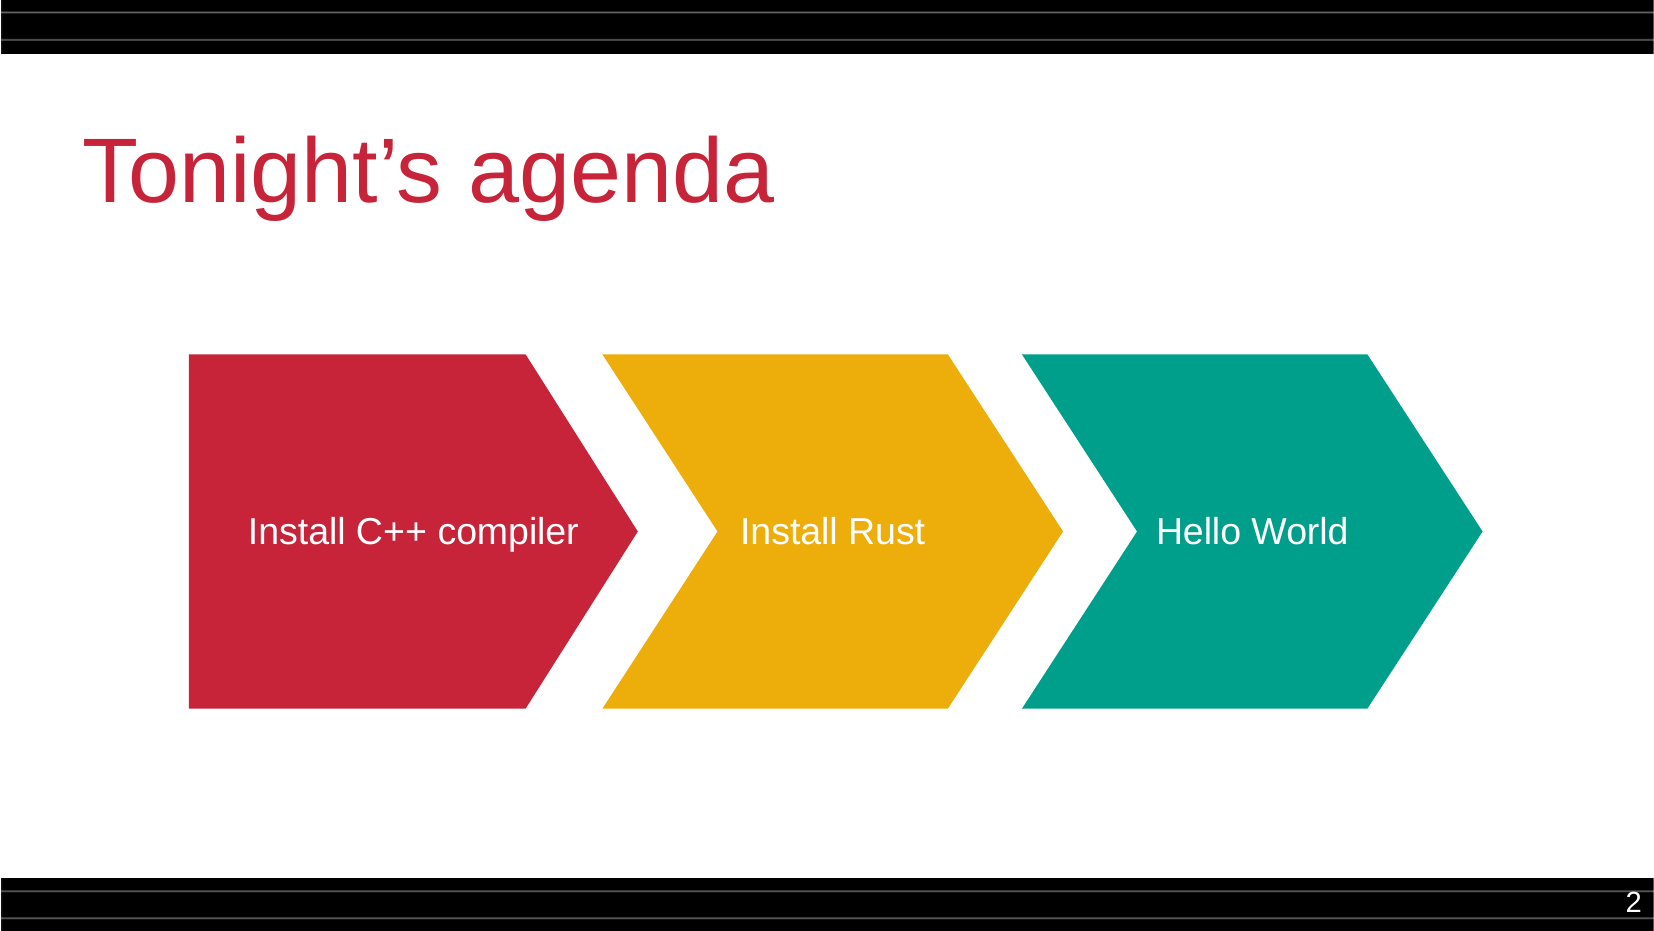

# Tonight’s agenda
Install C++ compiler
Install Rust
Hello World